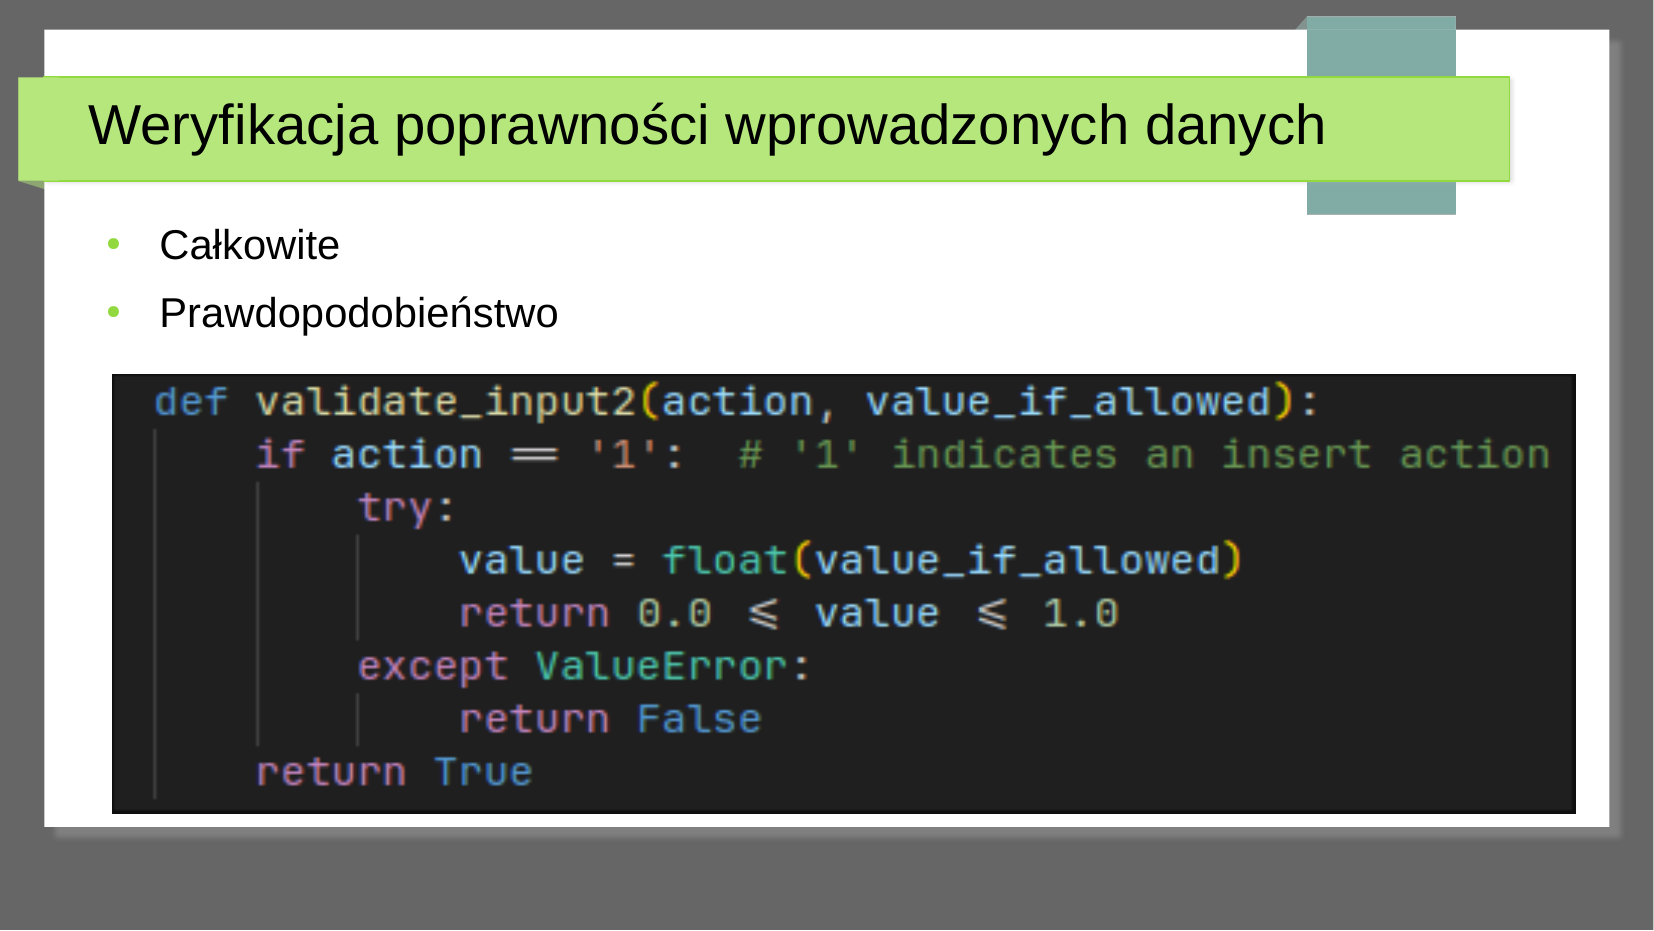

# Weryfikacja poprawności wprowadzonych danych
Całkowite
Prawdopodobieństwo